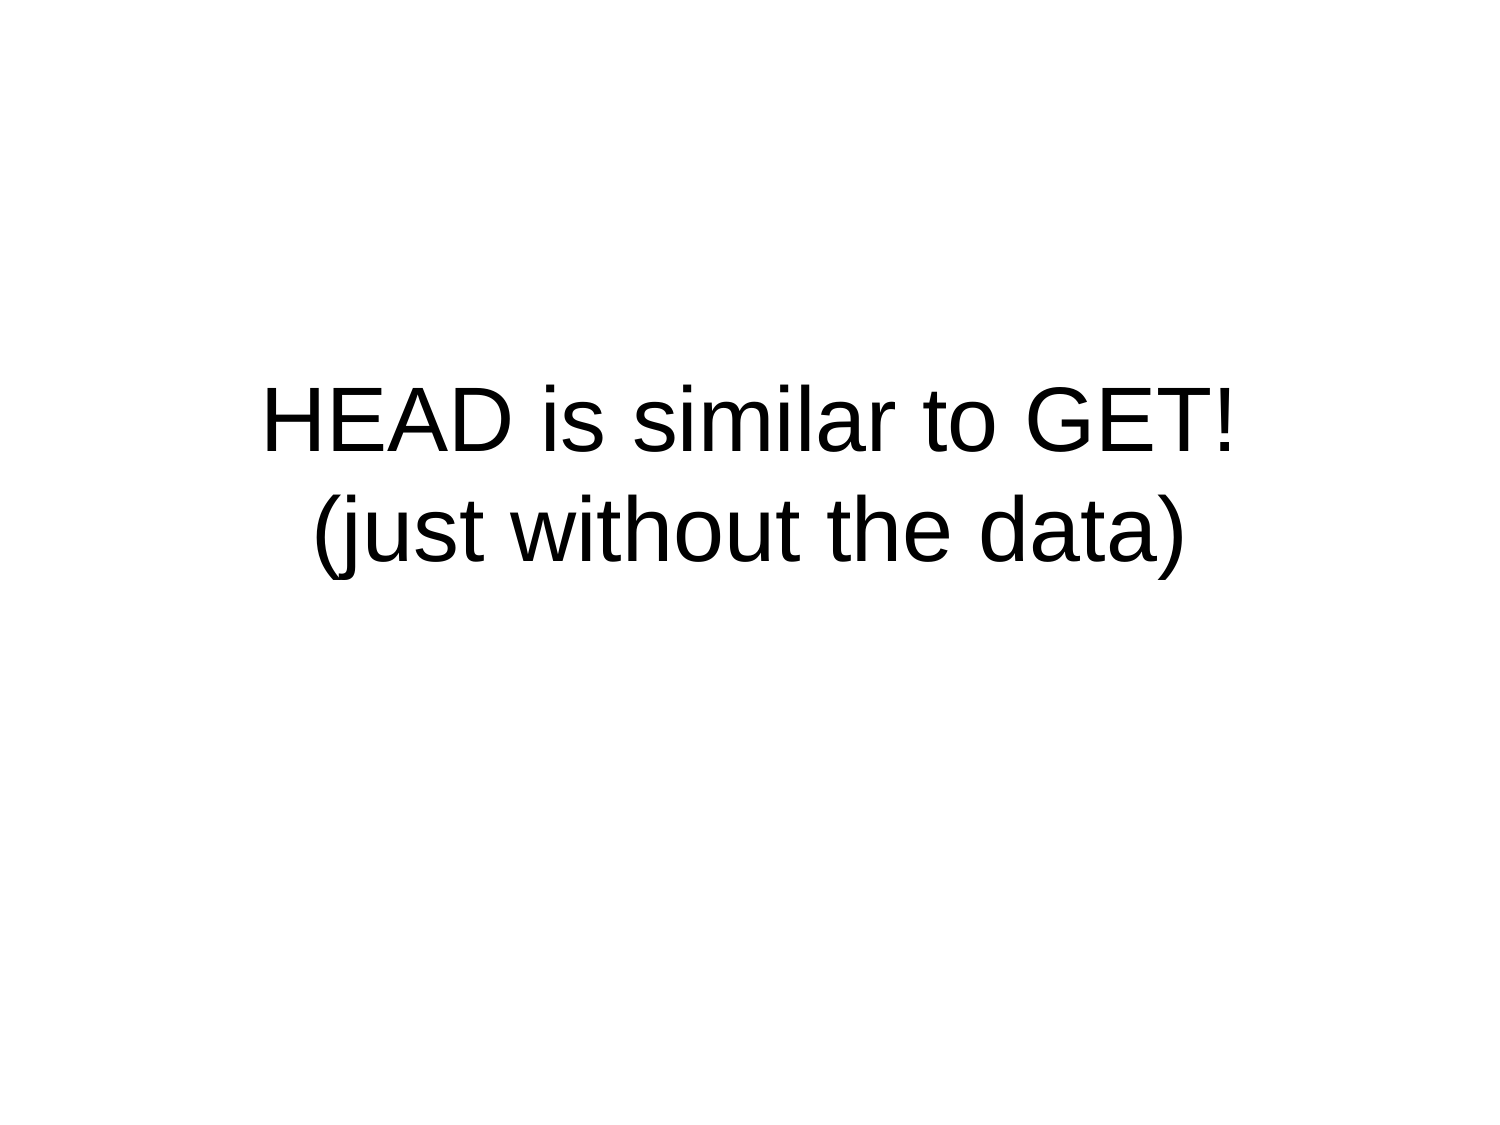

# HEAD is similar to GET! (just without the data)